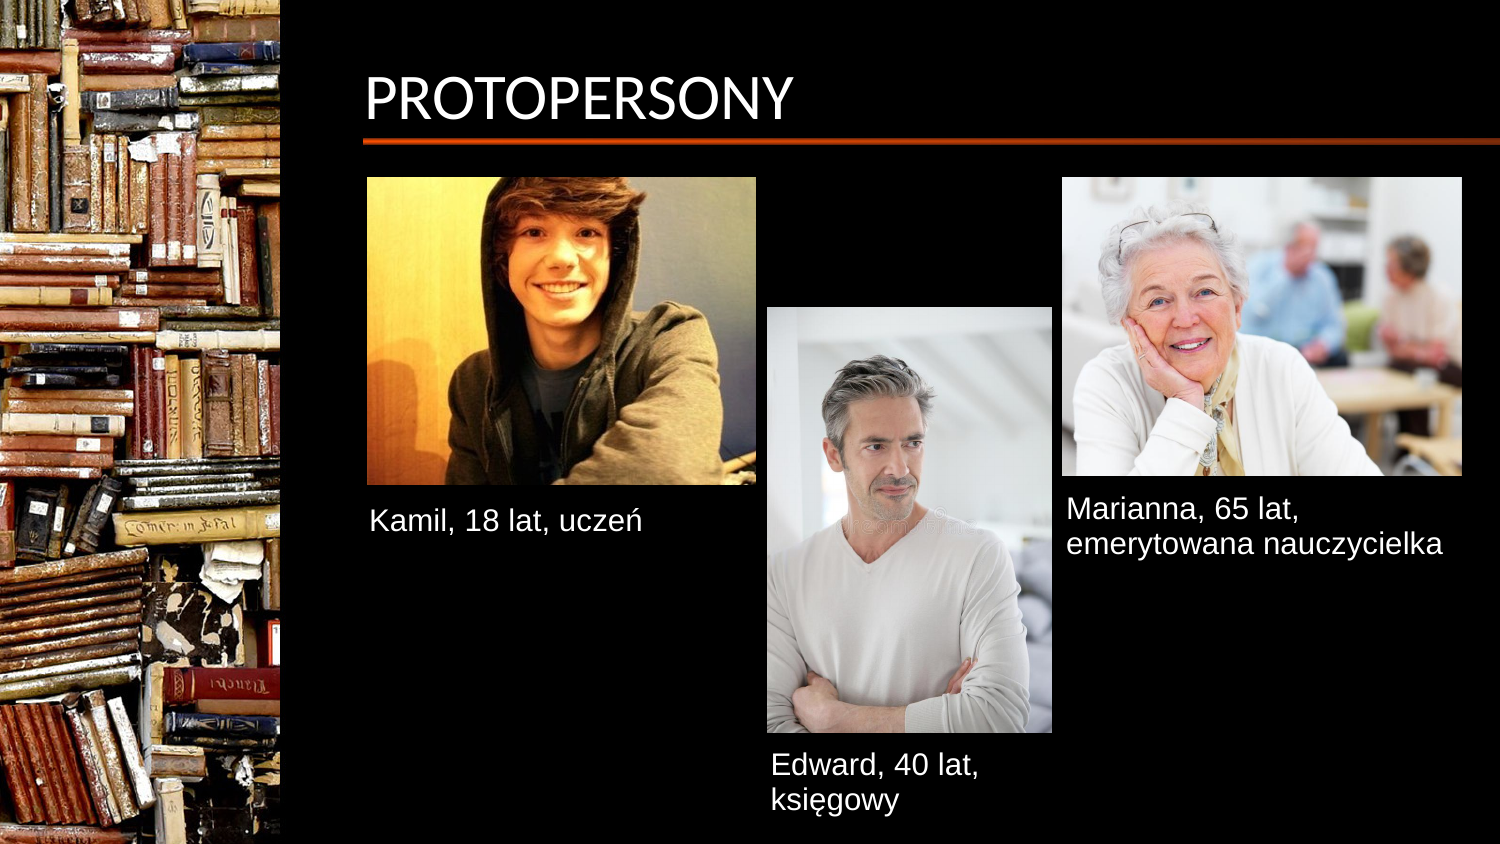

# PROTOPERSONY
Marianna, 65 lat, emerytowana nauczycielka
Kamil, 18 lat, uczeń
Edward, 40 lat, księgowy